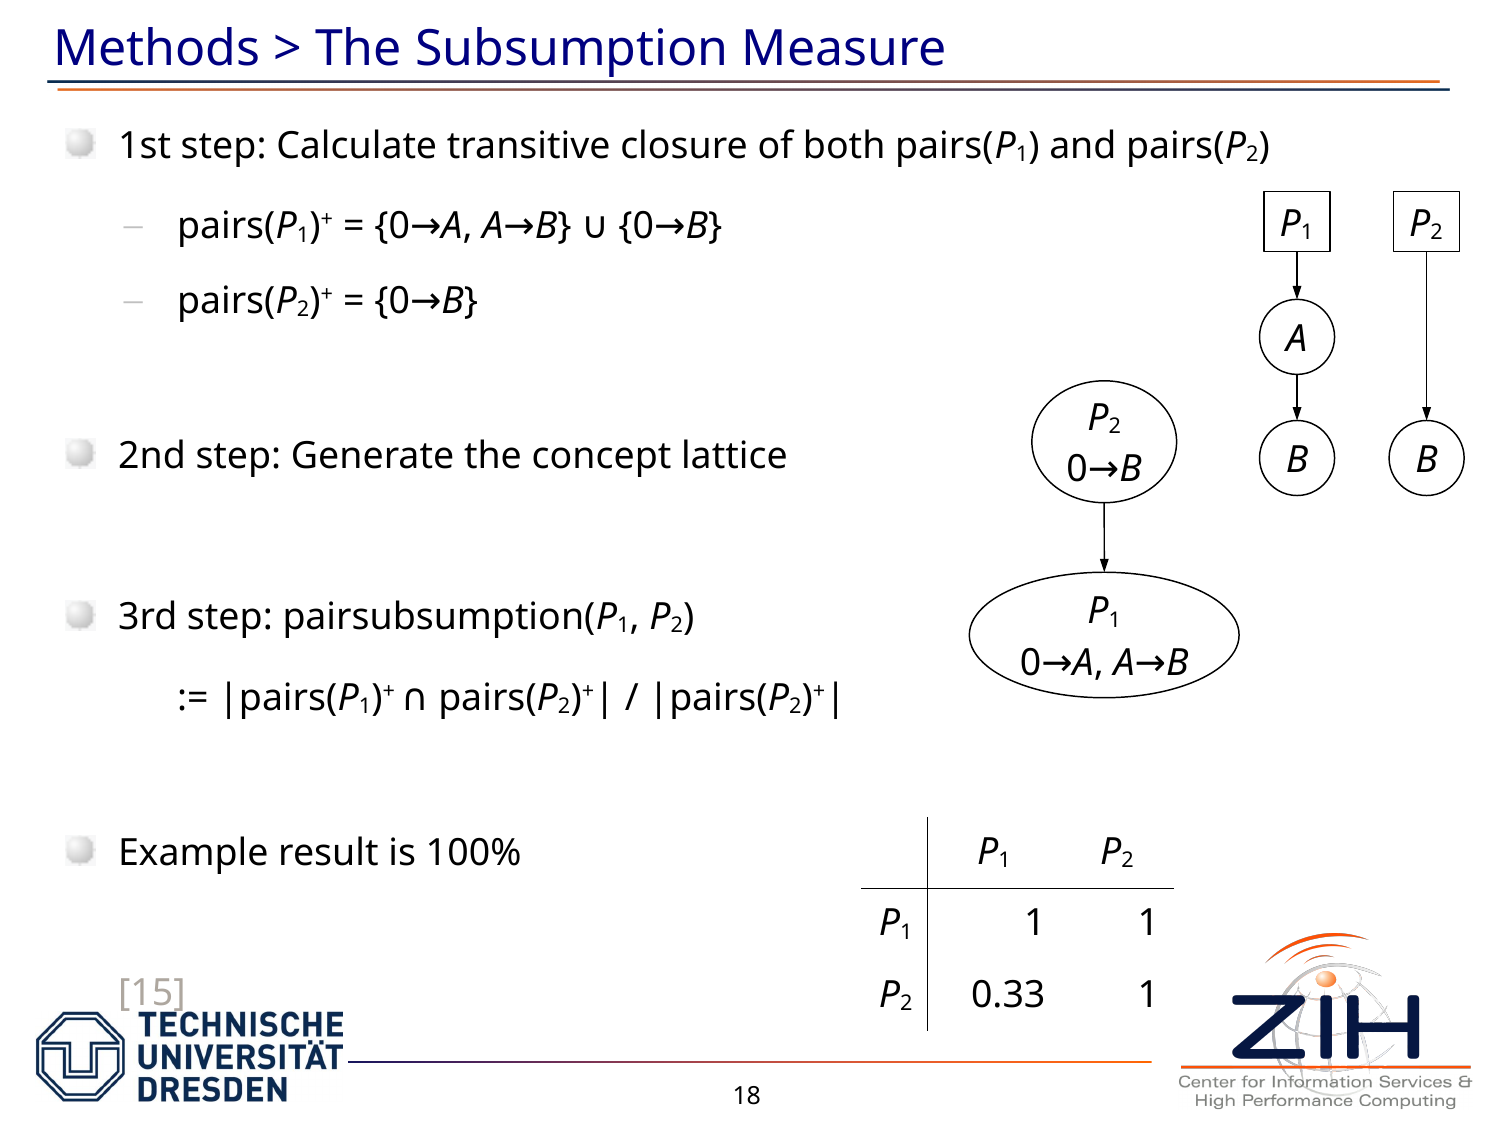

# Methods > The Subsumption Measure
1st step: Calculate transitive closure of both pairs(P1) and pairs(P2)
pairs(P1)+ = {0→A, A→B} ∪ {0→B}
pairs(P2)+ = {0→B}
2nd step: Generate the concept lattice
3rd step: pairsubsumption(P1, P2)
:= |pairs(P1)+ ∩ pairs(P2)+| / |pairs(P2)+|
Example result is 100%
[15]
P1
A
B
P2
B
P2
0→B
P1
0→A, A→B
| | P1 | P2 |
| --- | --- | --- |
| P1 | 1 | 1 |
| P2 | 0.33 | 1 |
18